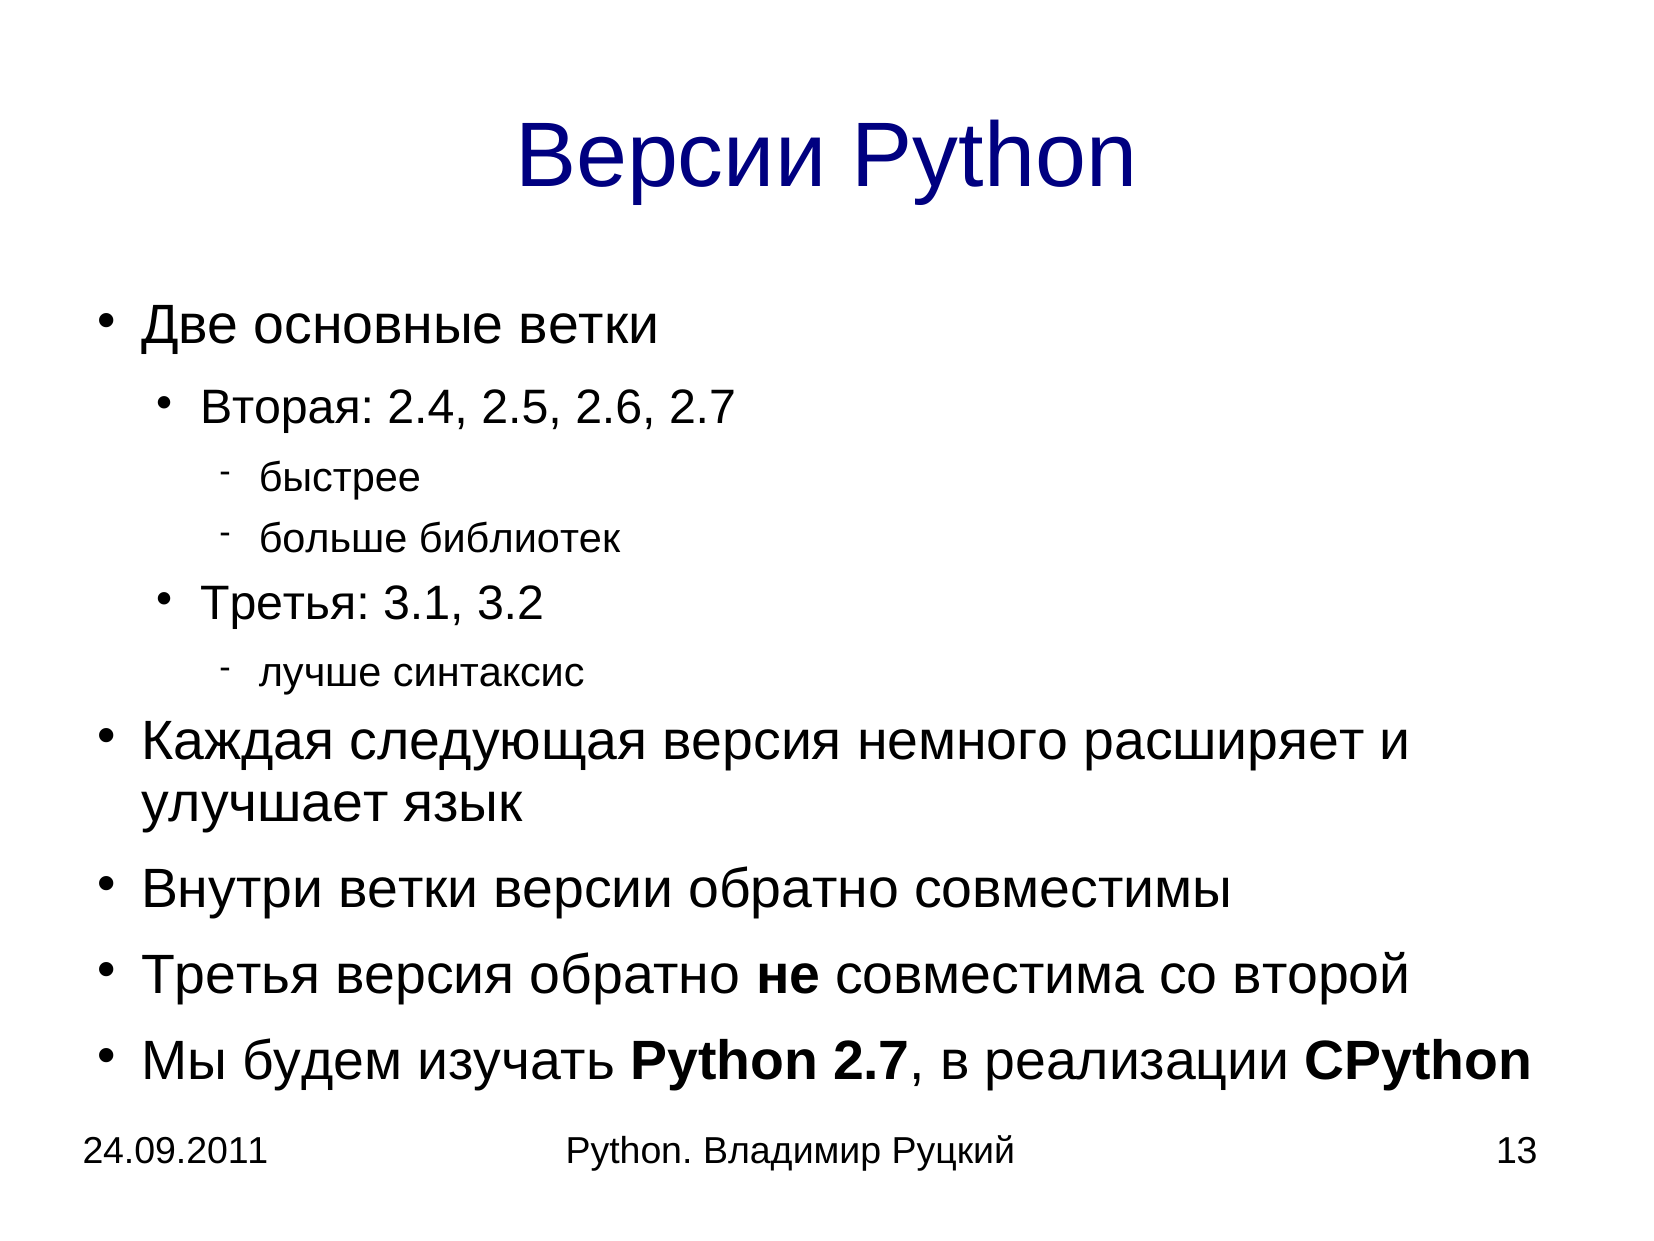

# Версии Python
Две основные ветки
Вторая: 2.4, 2.5, 2.6, 2.7
быстрее
больше библиотек
Третья: 3.1, 3.2
лучше синтаксис
Каждая следующая версия немного расширяет и улучшает язык
Внутри ветки версии обратно совместимы
Третья версия обратно не совместима со второй
Мы будем изучать Python 2.7, в реализации CPython
24.09.2011
Python. Владимир Руцкий
13